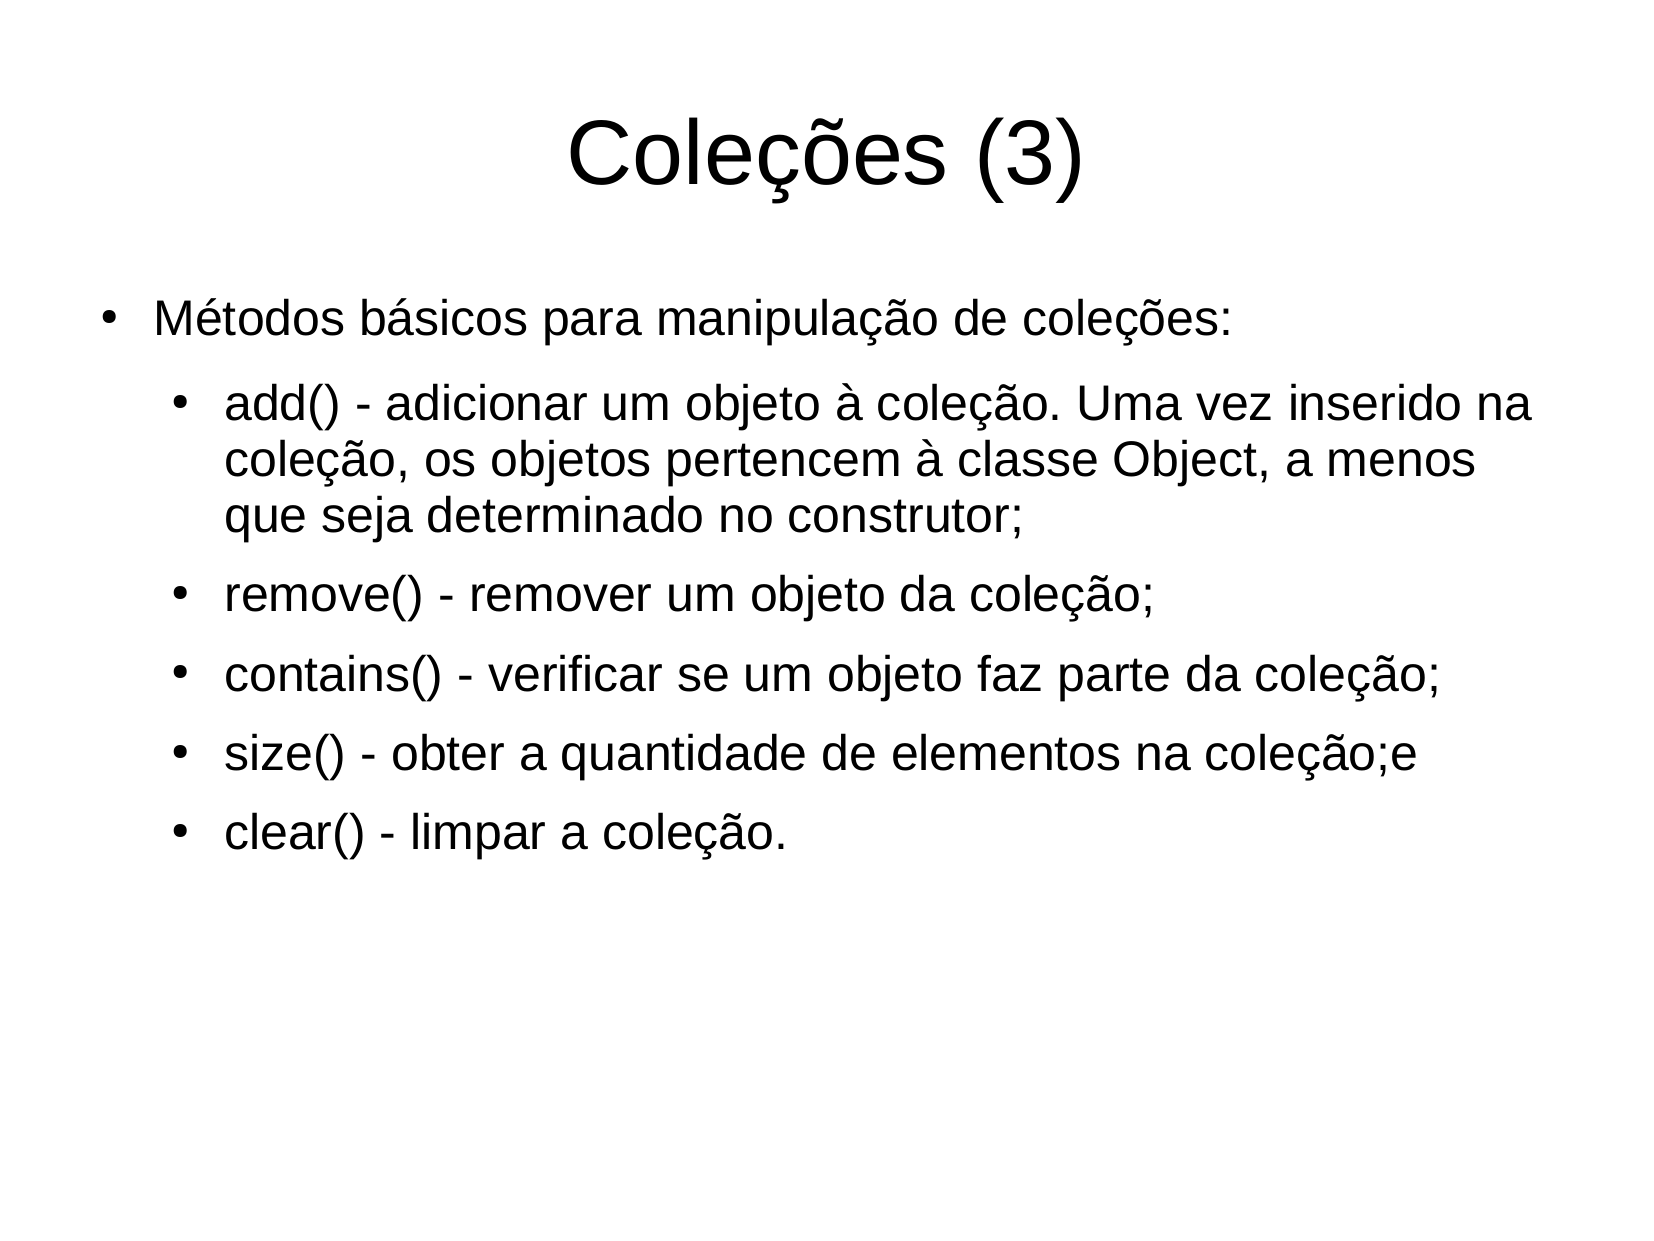

# Coleções (3)
Métodos básicos para manipulação de coleções:
add() - adicionar um objeto à coleção. Uma vez inserido na coleção, os objetos pertencem à classe Object, a menos que seja determinado no construtor;
remove() - remover um objeto da coleção;
contains() - verificar se um objeto faz parte da coleção;
size() - obter a quantidade de elementos na coleção;e
clear() - limpar a coleção.